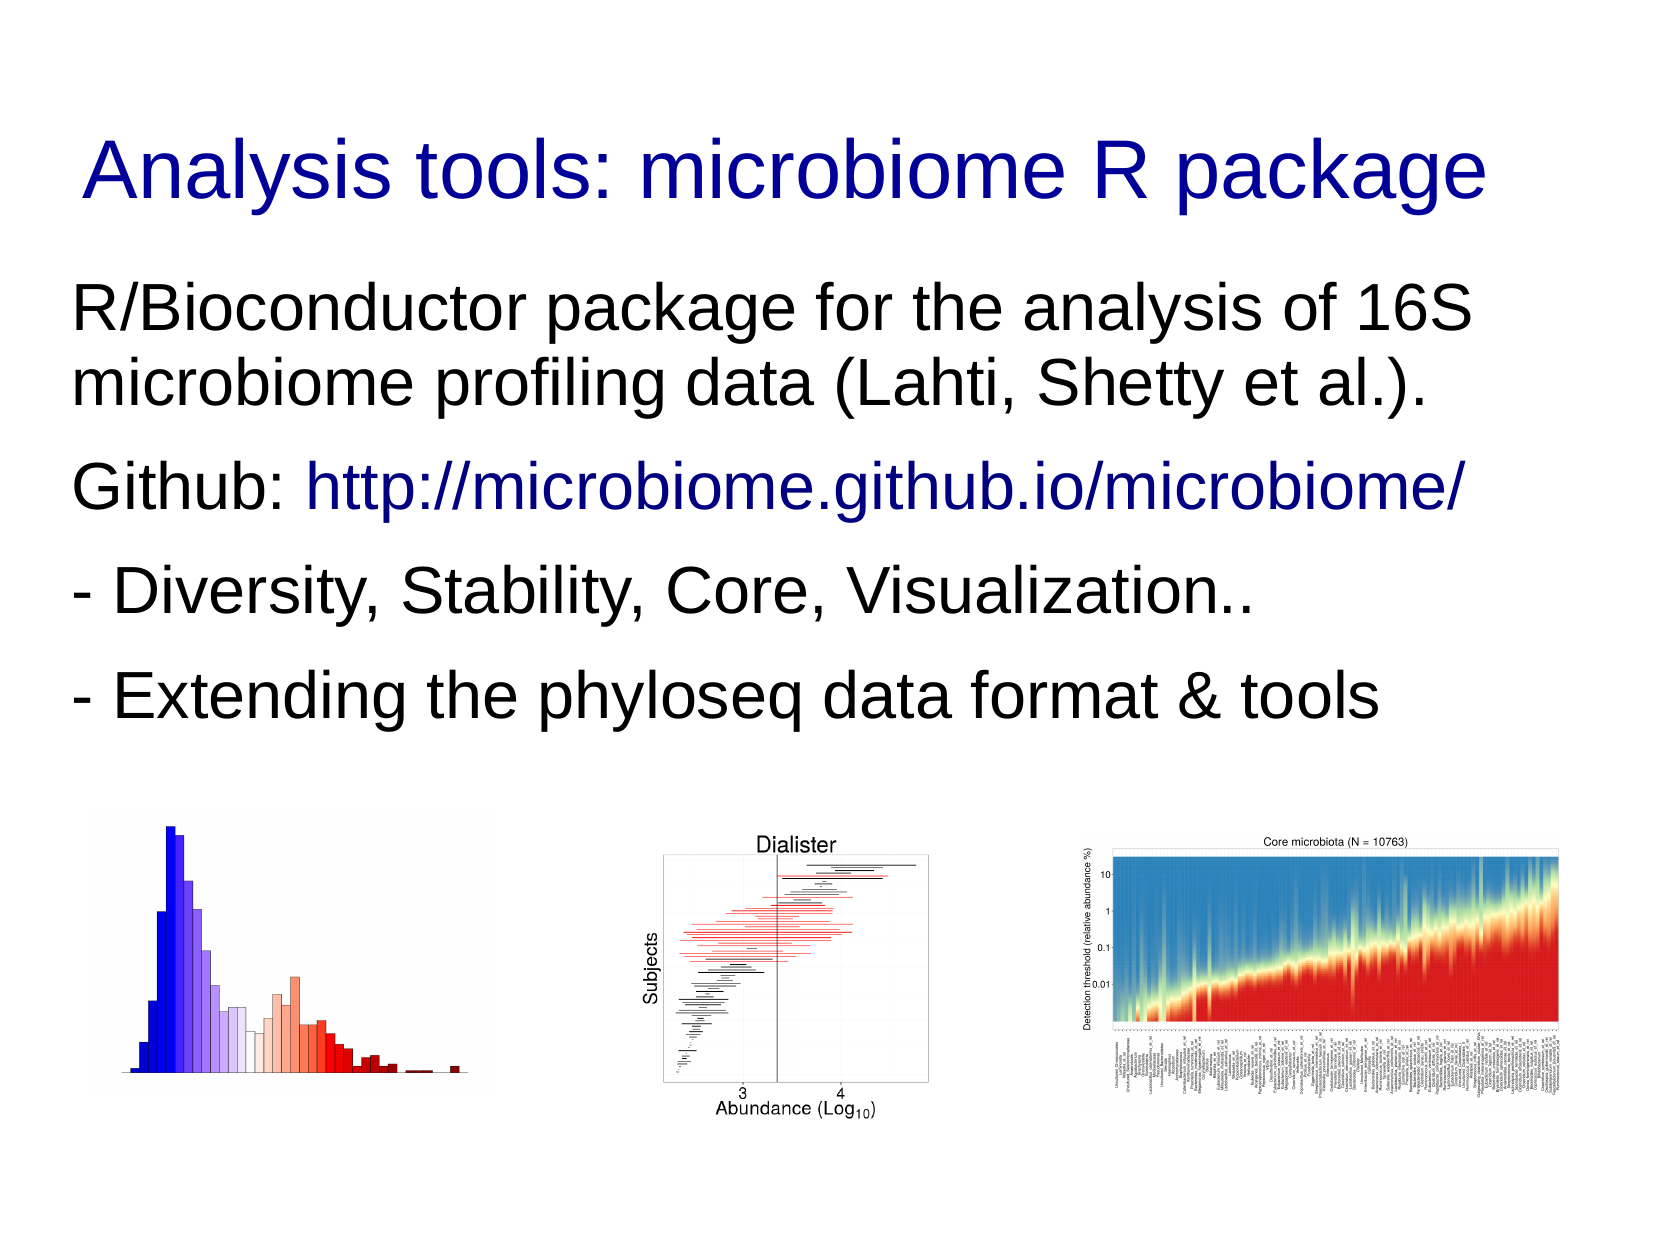

# Analysis tools: microbiome R package
R/Bioconductor package for the analysis of 16S microbiome profiling data (Lahti, Shetty et al.).
Github: http://microbiome.github.io/microbiome/
- Diversity, Stability, Core, Visualization..
- Extending the phyloseq data format & tools